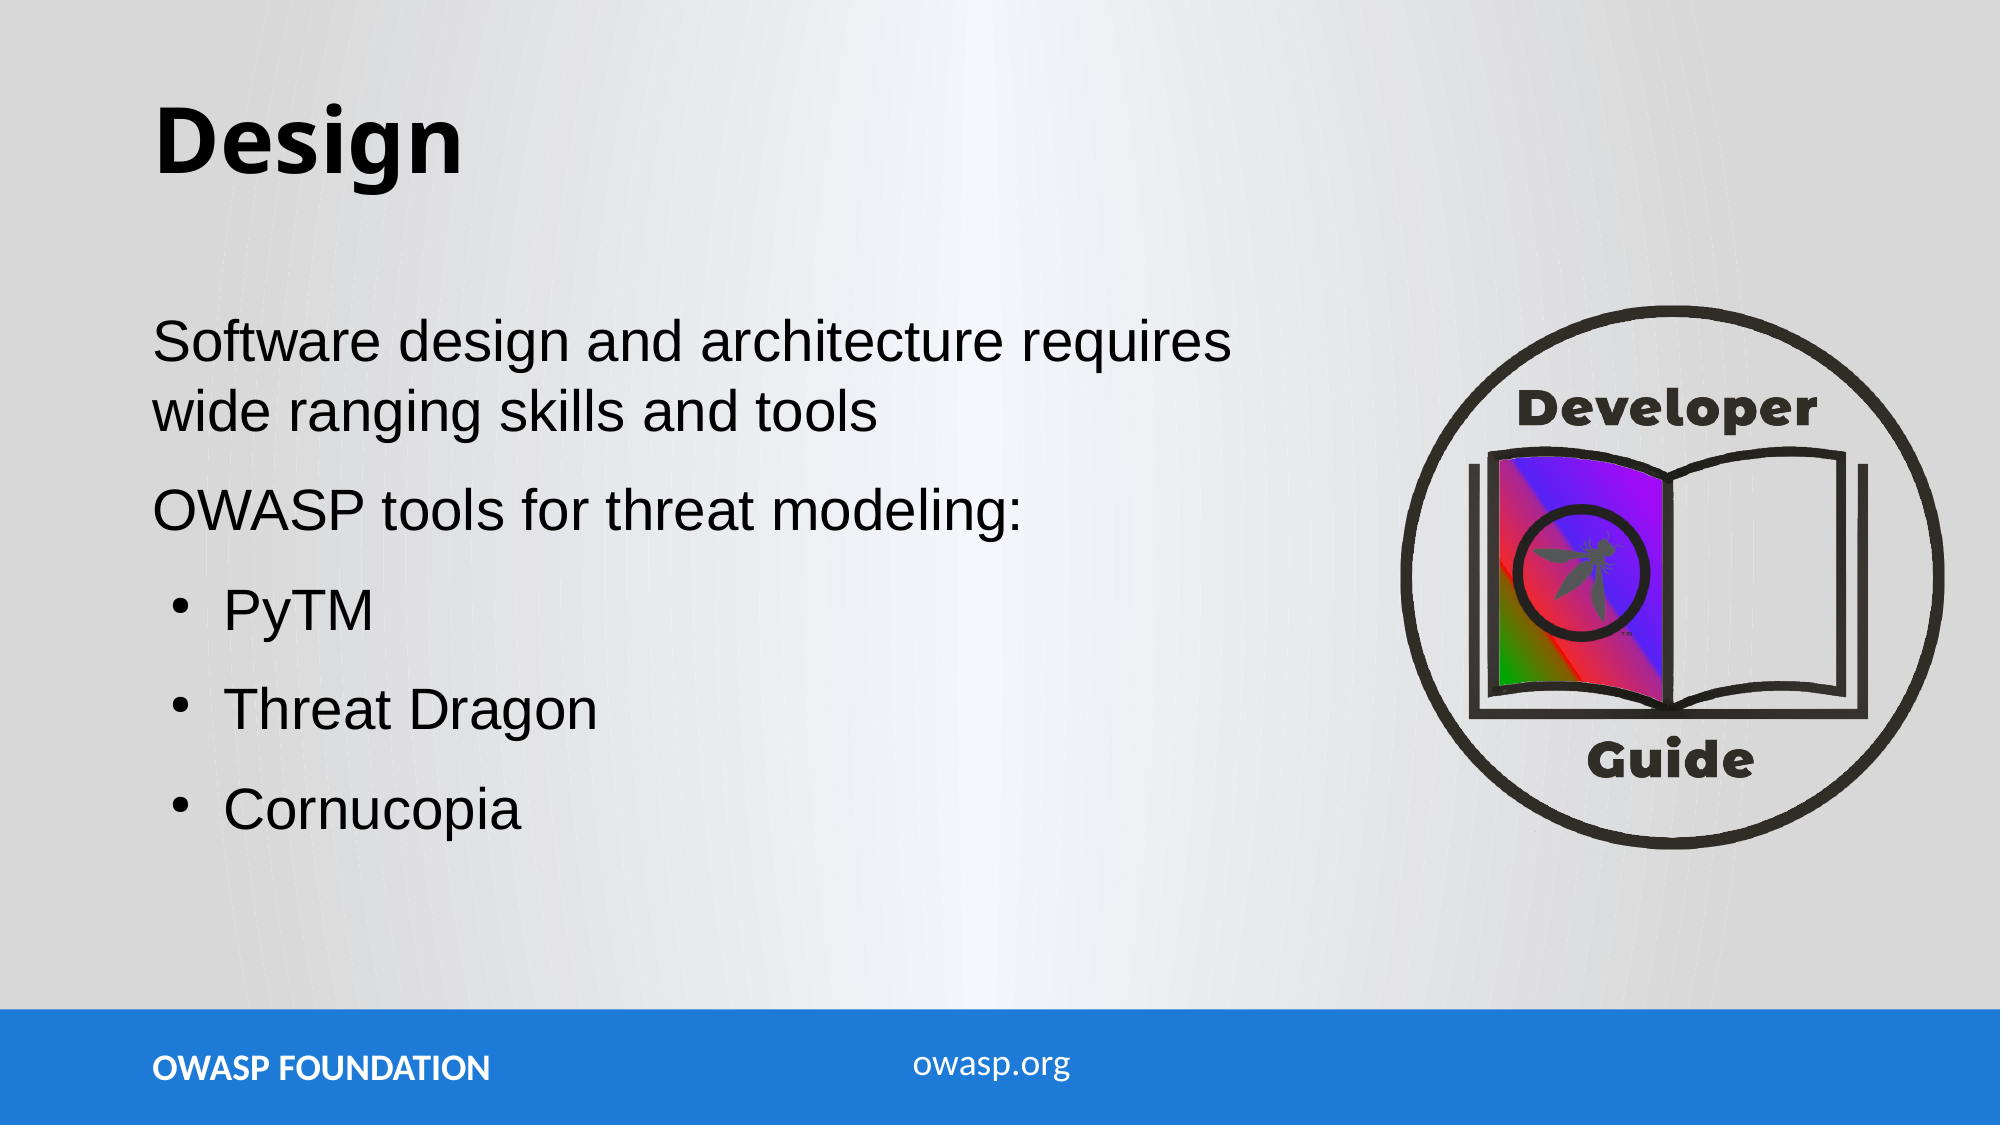

# Design
Software design and architecture requires wide ranging skills and tools
OWASP tools for threat modeling:
PyTM
Threat Dragon
Cornucopia